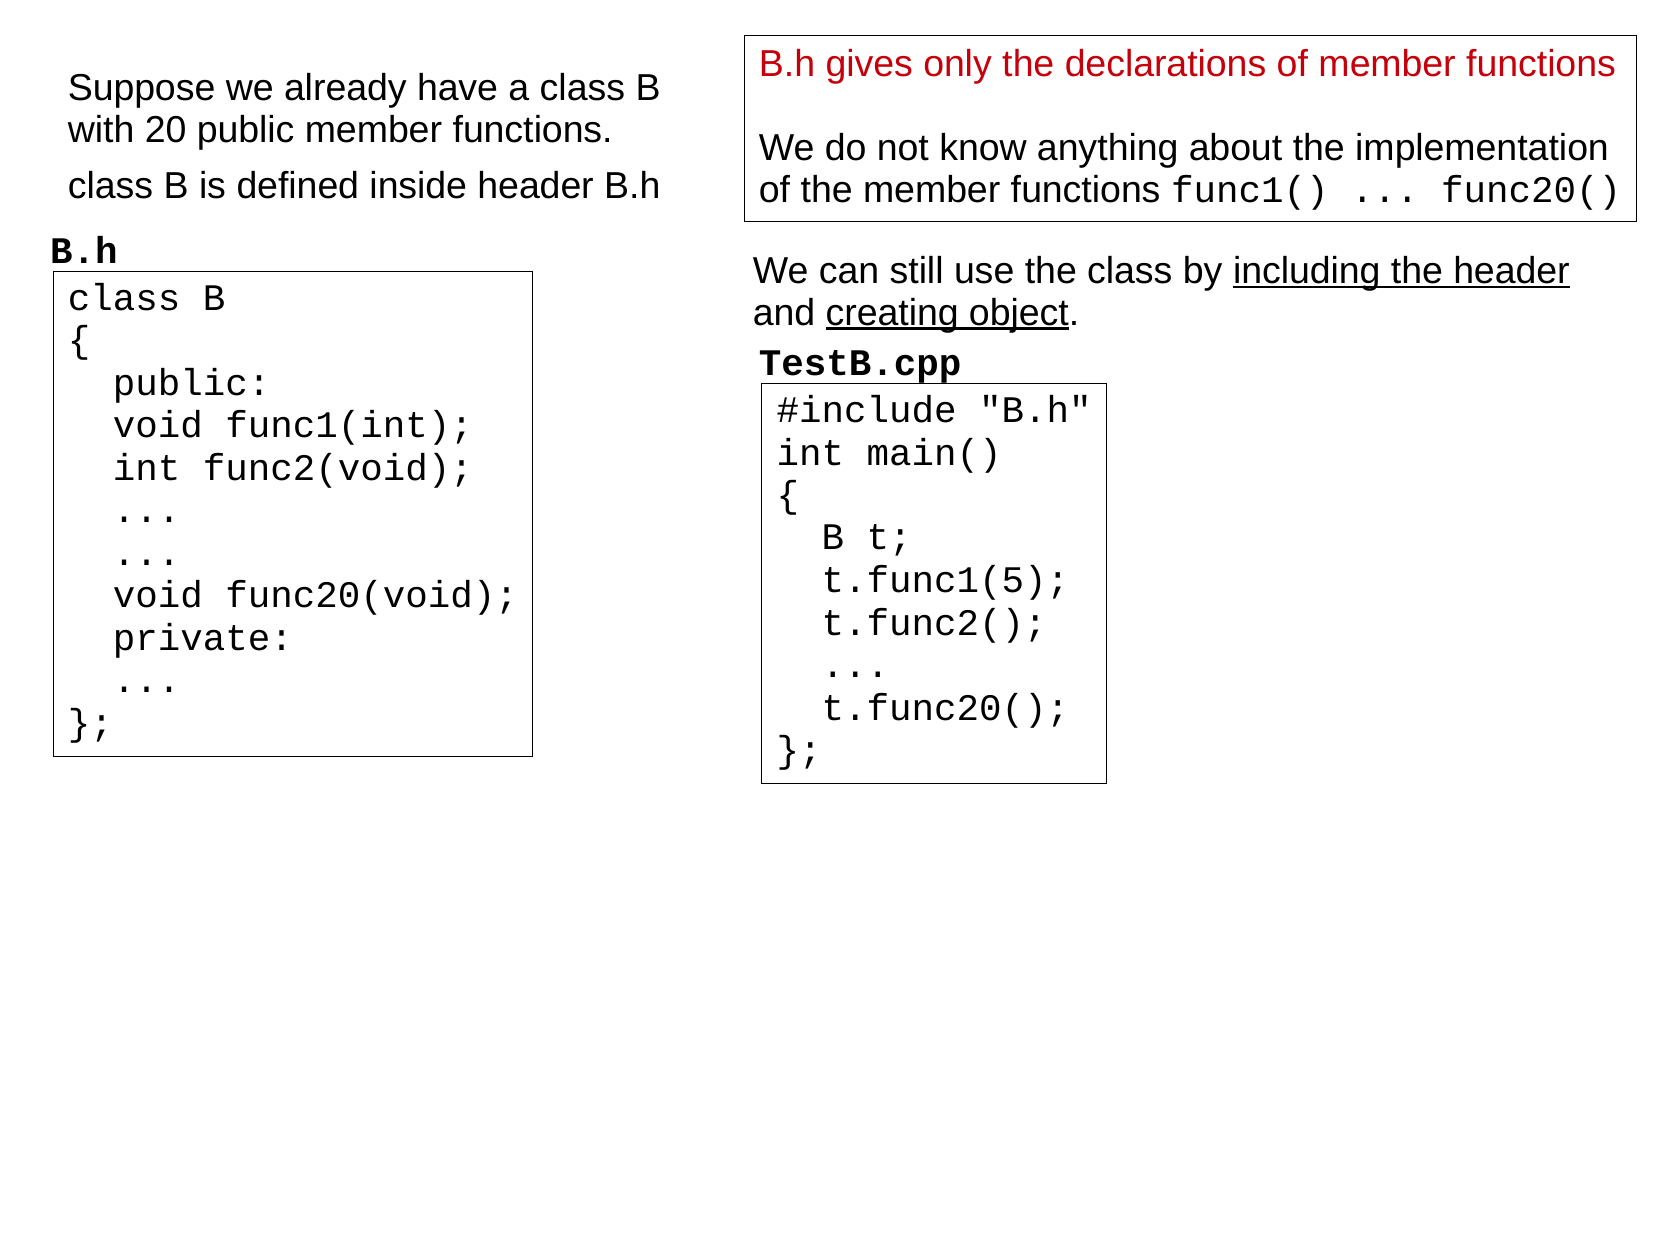

B.h gives only the declarations of member functions
We do not know anything about the implementation
of the member functions func1() ... func20()
Suppose we already have a class B
with 20 public member functions.
class B is defined inside header B.h
B.h
We can still use the class by including the header
and creating object.
class B
{
 public:
 void func1(int);
 int func2(void);
 ...
 ...
 void func20(void);
 private:
 ...
};
TestB.cpp
#include "B.h"
int main()
{
 B t;
 t.func1(5);
 t.func2();
 ...
 t.func20();
};